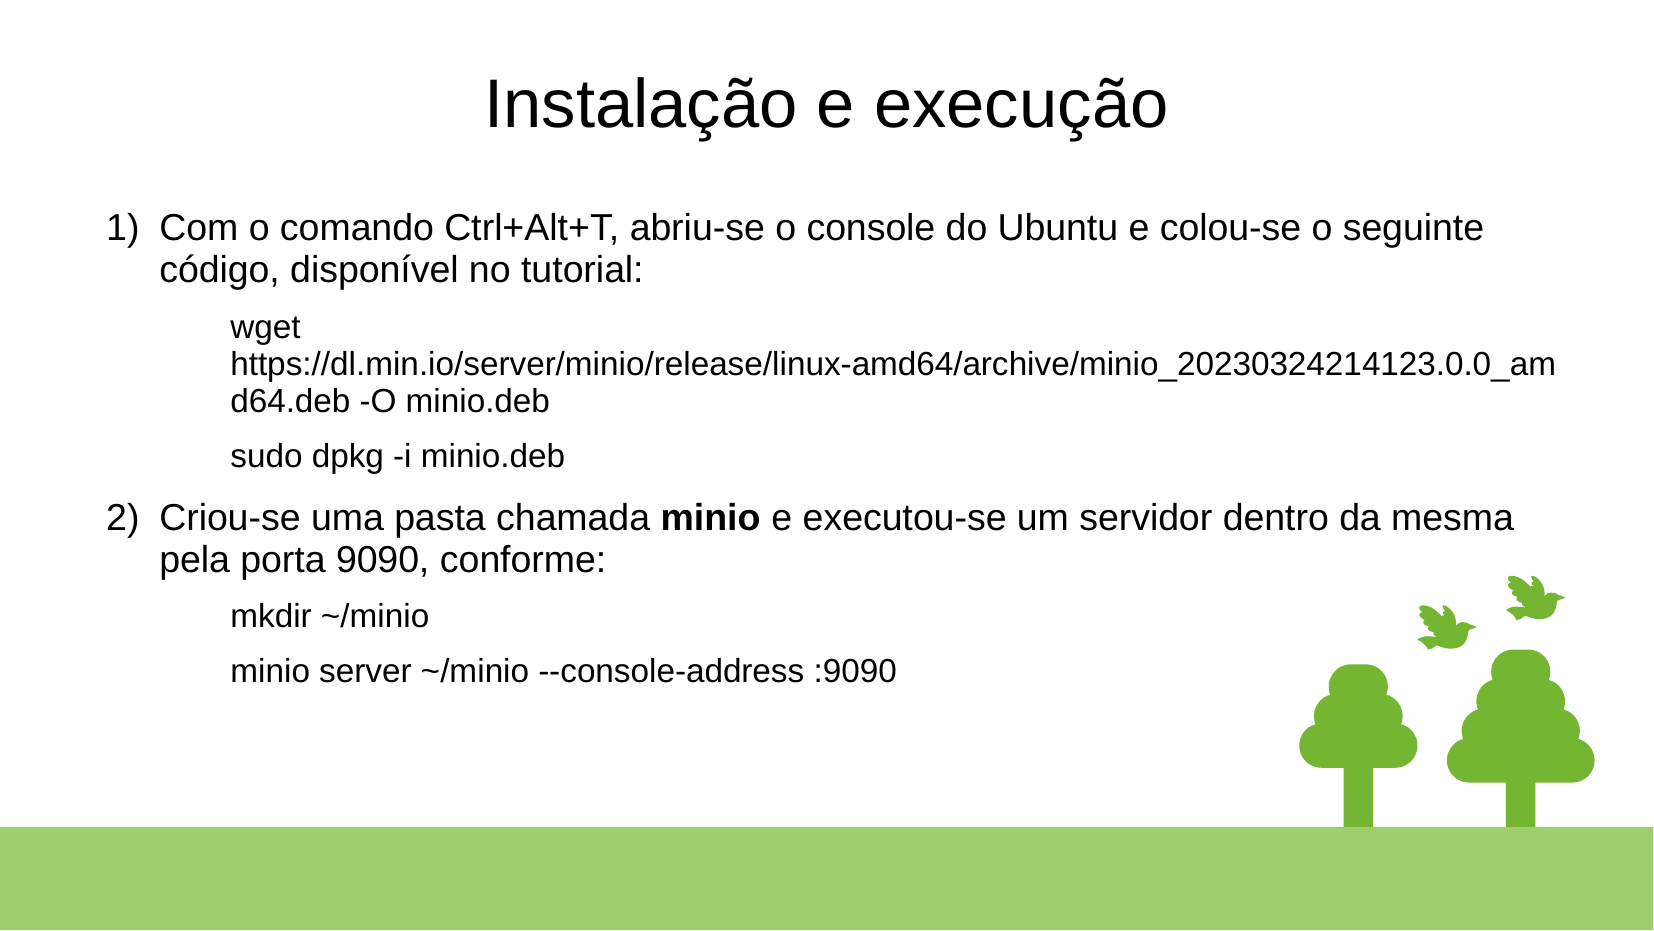

# Instalação e execução
Com o comando Ctrl+Alt+T, abriu-se o console do Ubuntu e colou-se o seguinte código, disponível no tutorial:
wget https://dl.min.io/server/minio/release/linux-amd64/archive/minio_20230324214123.0.0_amd64.deb -O minio.deb
sudo dpkg -i minio.deb
Criou-se uma pasta chamada minio e executou-se um servidor dentro da mesma pela porta 9090, conforme:
mkdir ~/minio
minio server ~/minio --console-address :9090